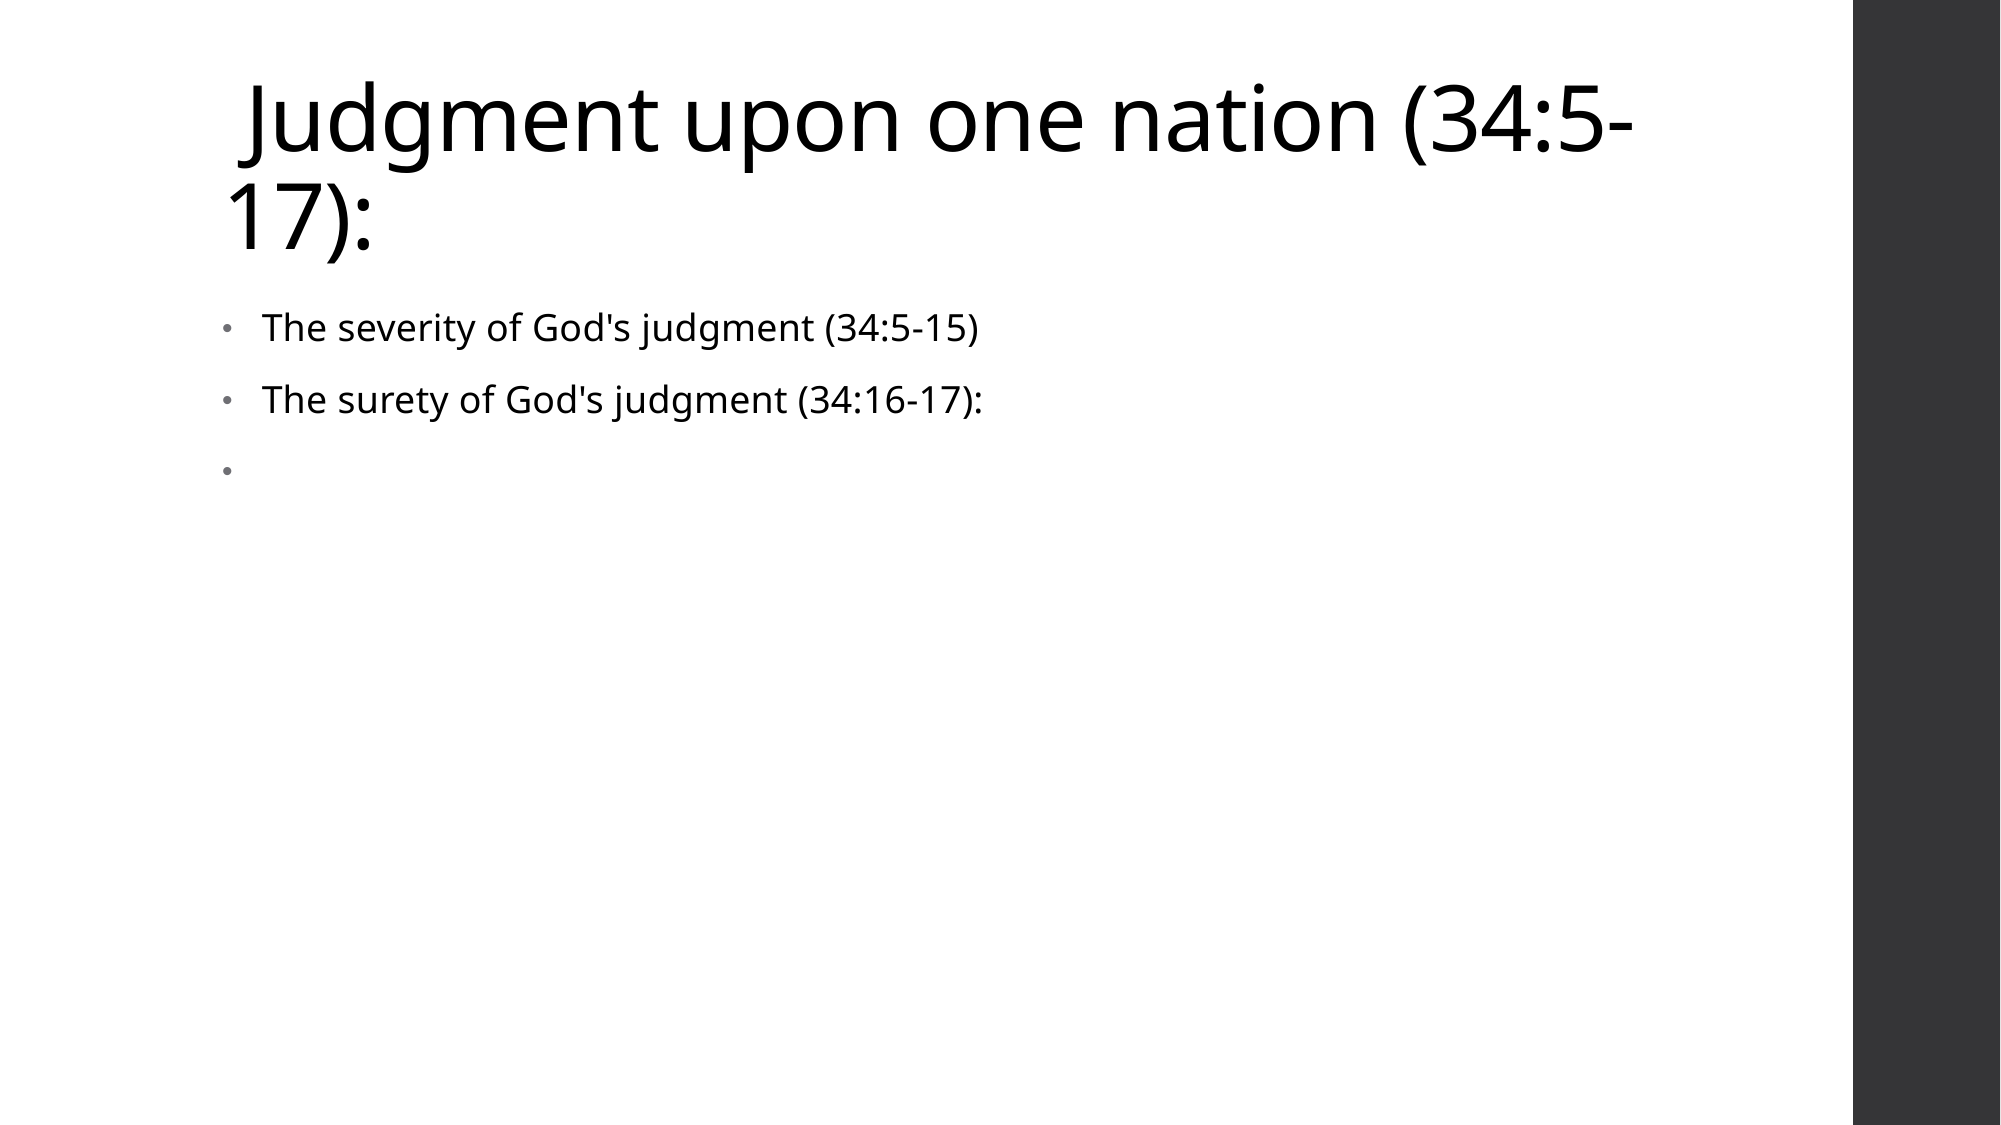

# Judgment upon one nation (34:5-17):
 The severity of God's judgment (34:5-15)
 The surety of God's judgment (34:16-17):